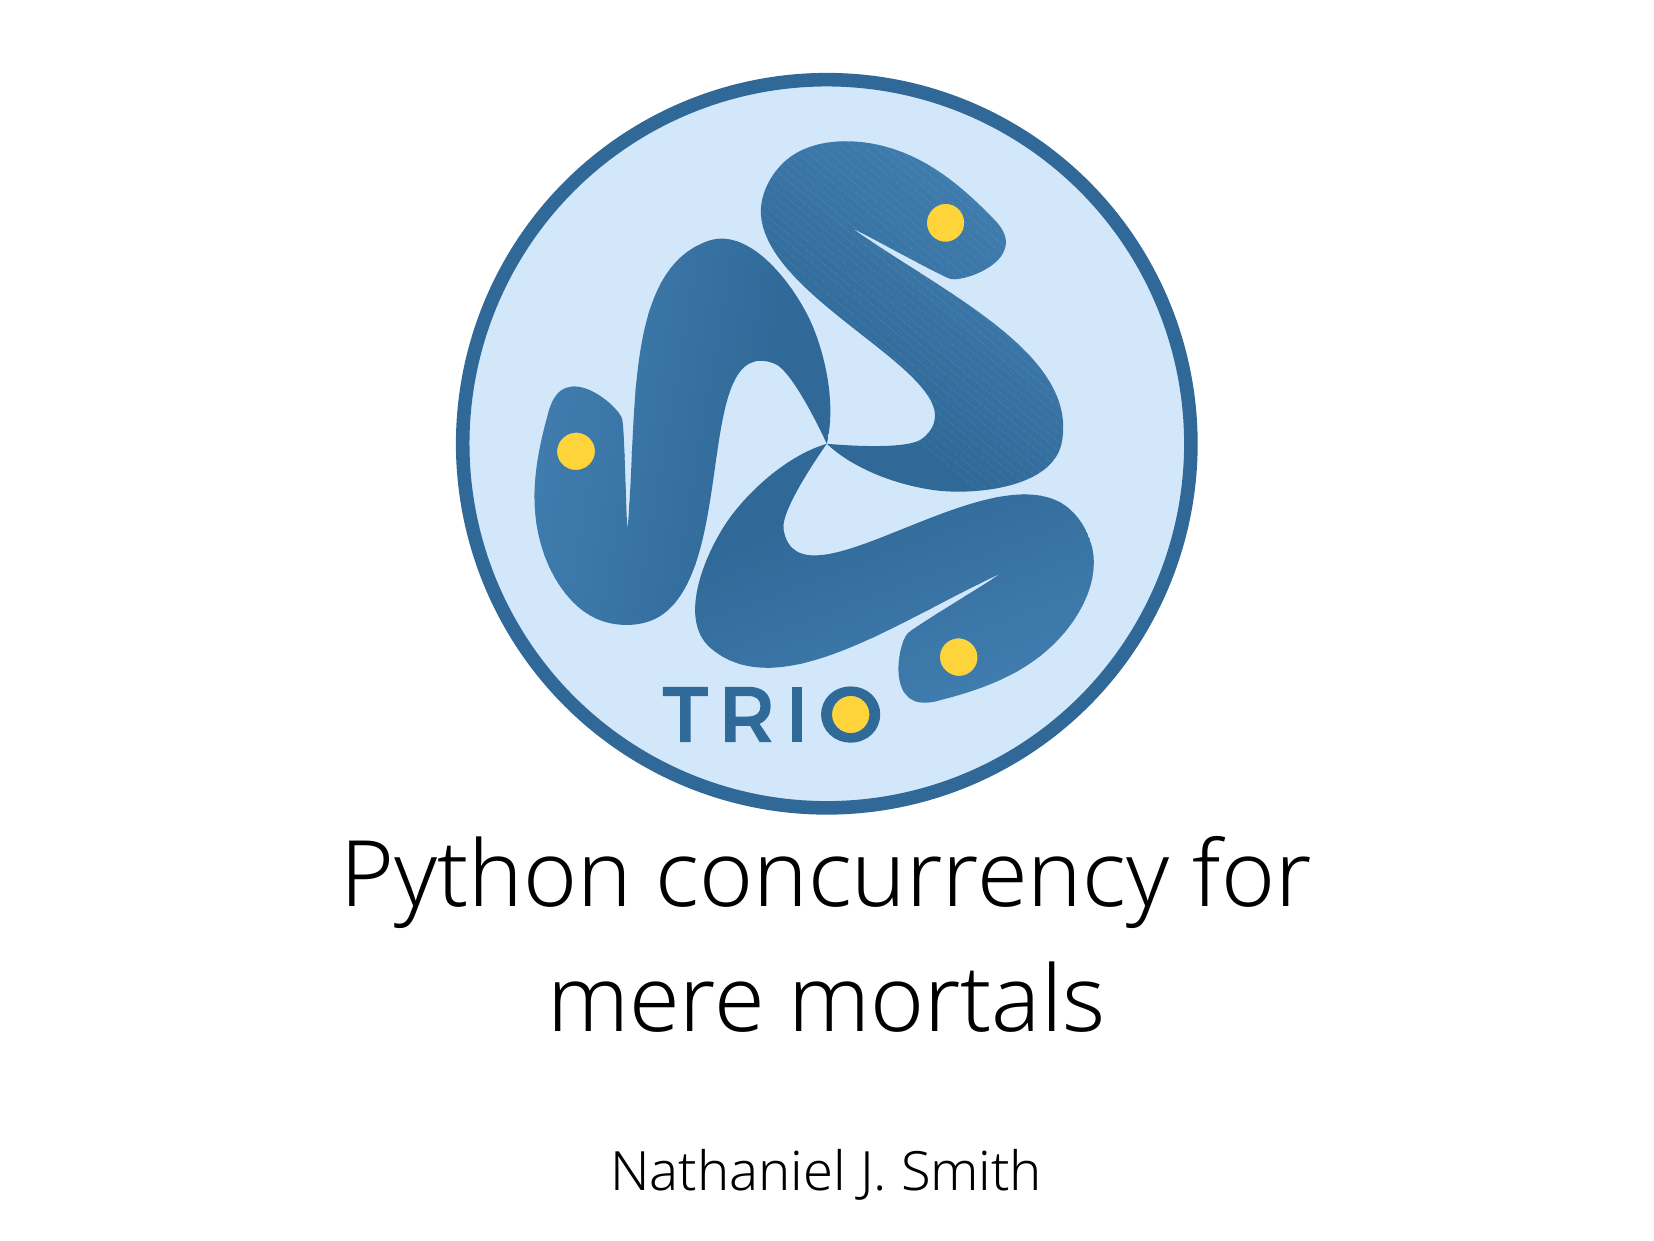

# Python concurrency for mere mortals Nathaniel J. Smith